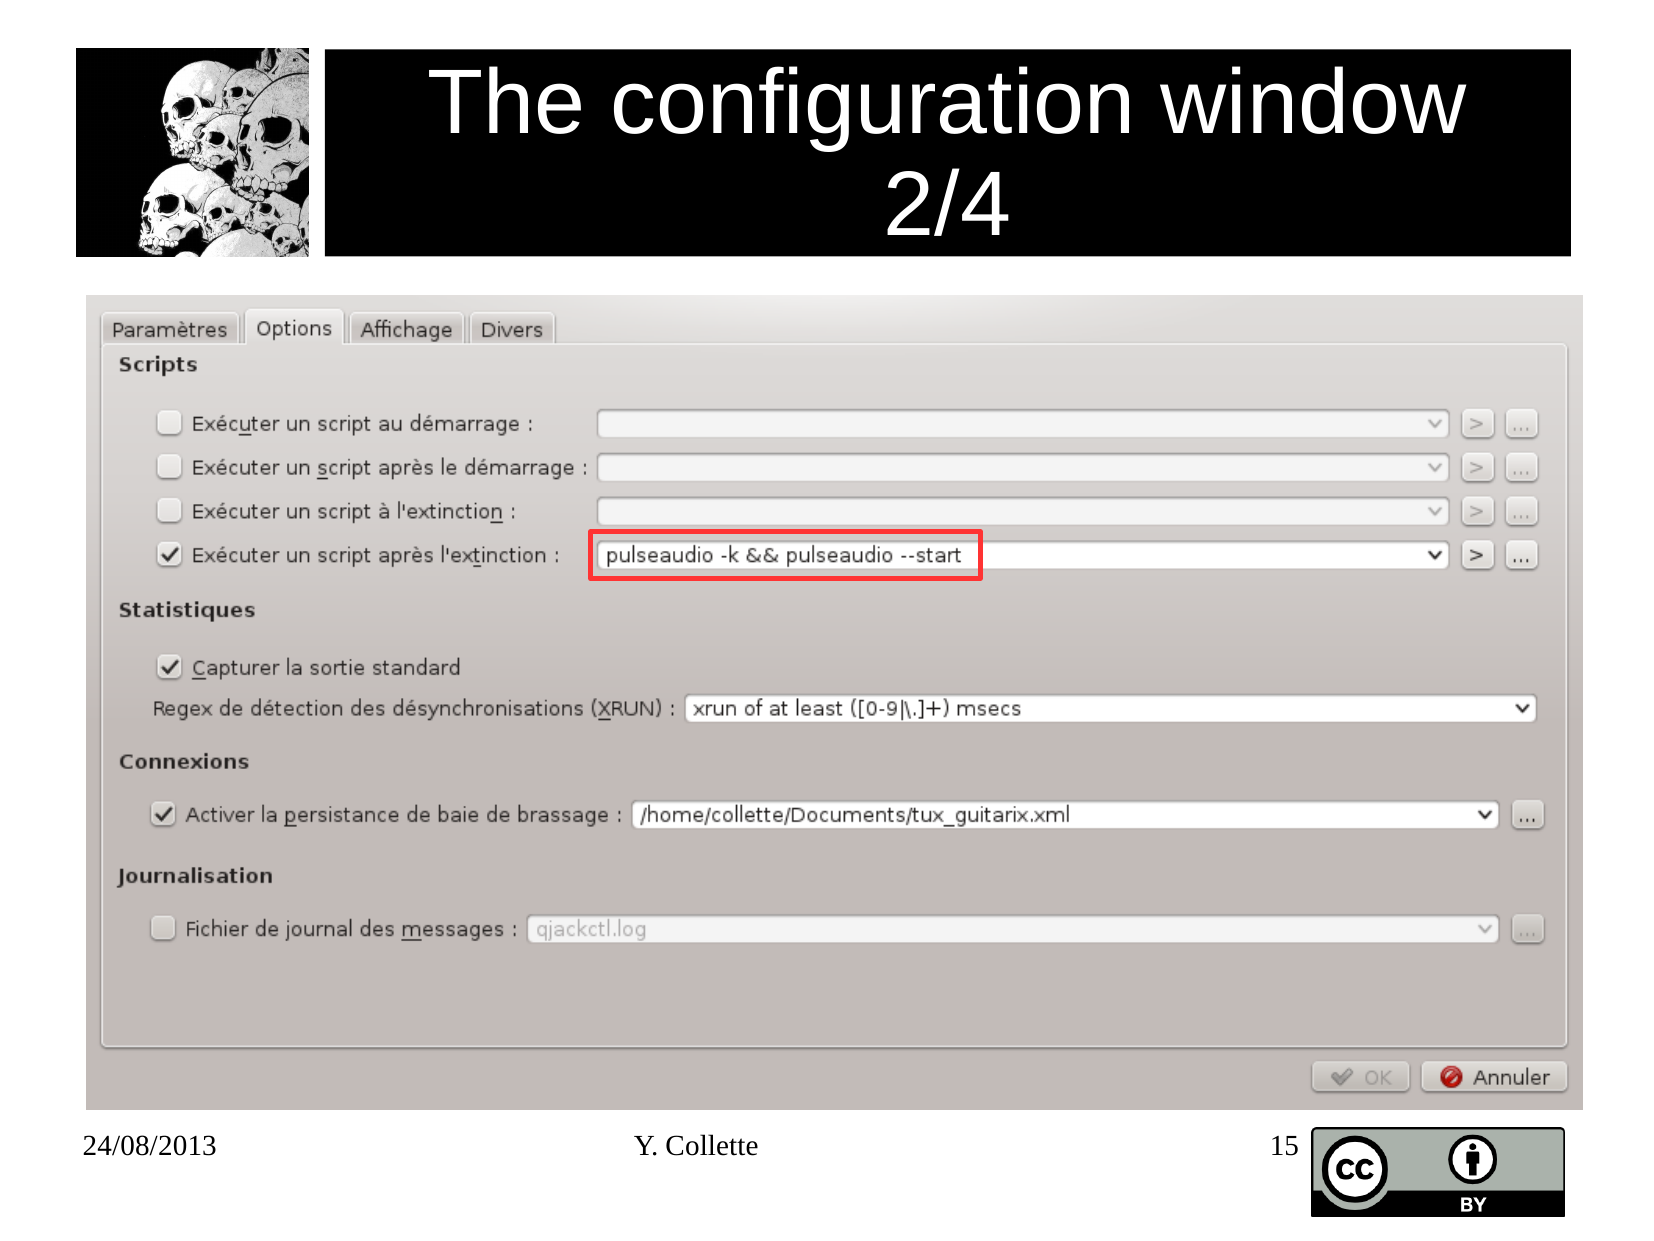

# The configuration window
2/4
Y. Collette
15